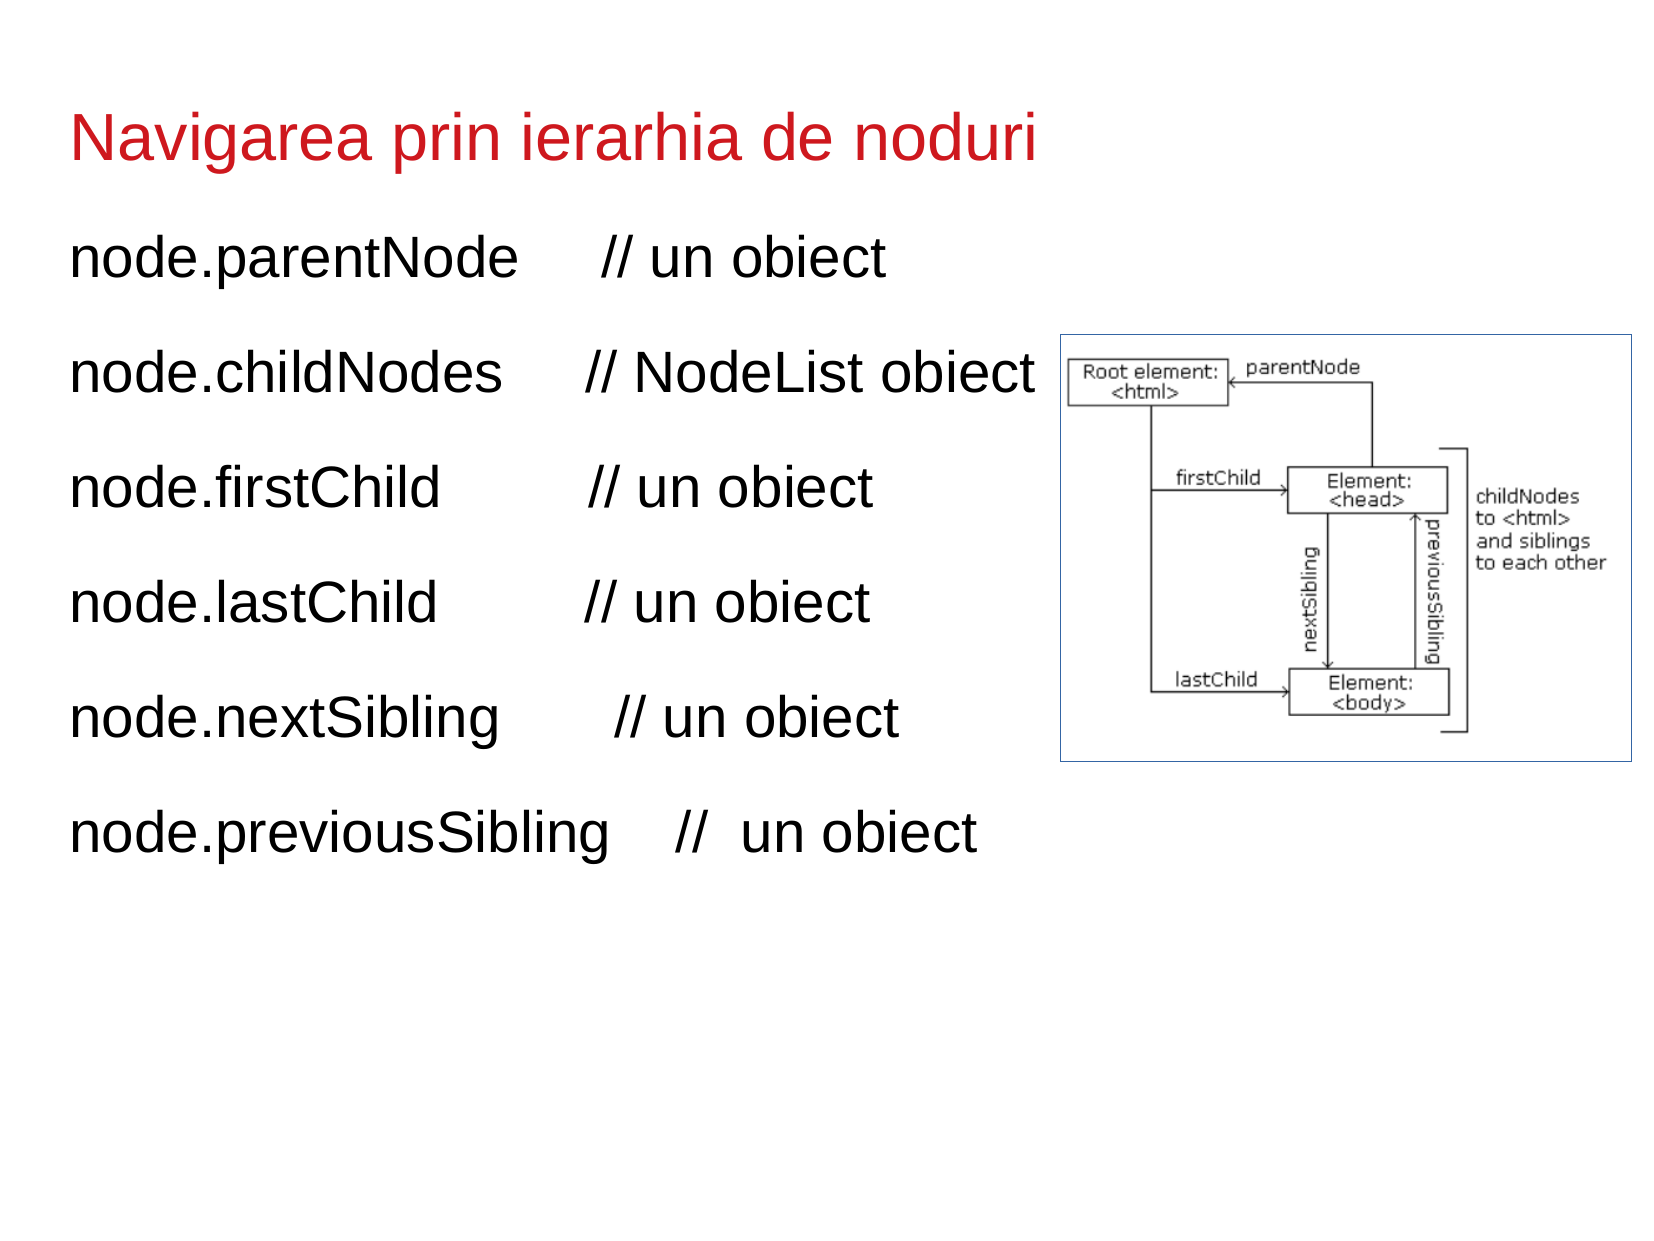

Navigarea prin ierarhia de noduri
node.parentNode // un obiect
node.childNodes // NodeList obiect
node.firstChild // un obiect
node.lastChild // un obiect
node.nextSibling // un obiect
node.previousSibling // un obiect